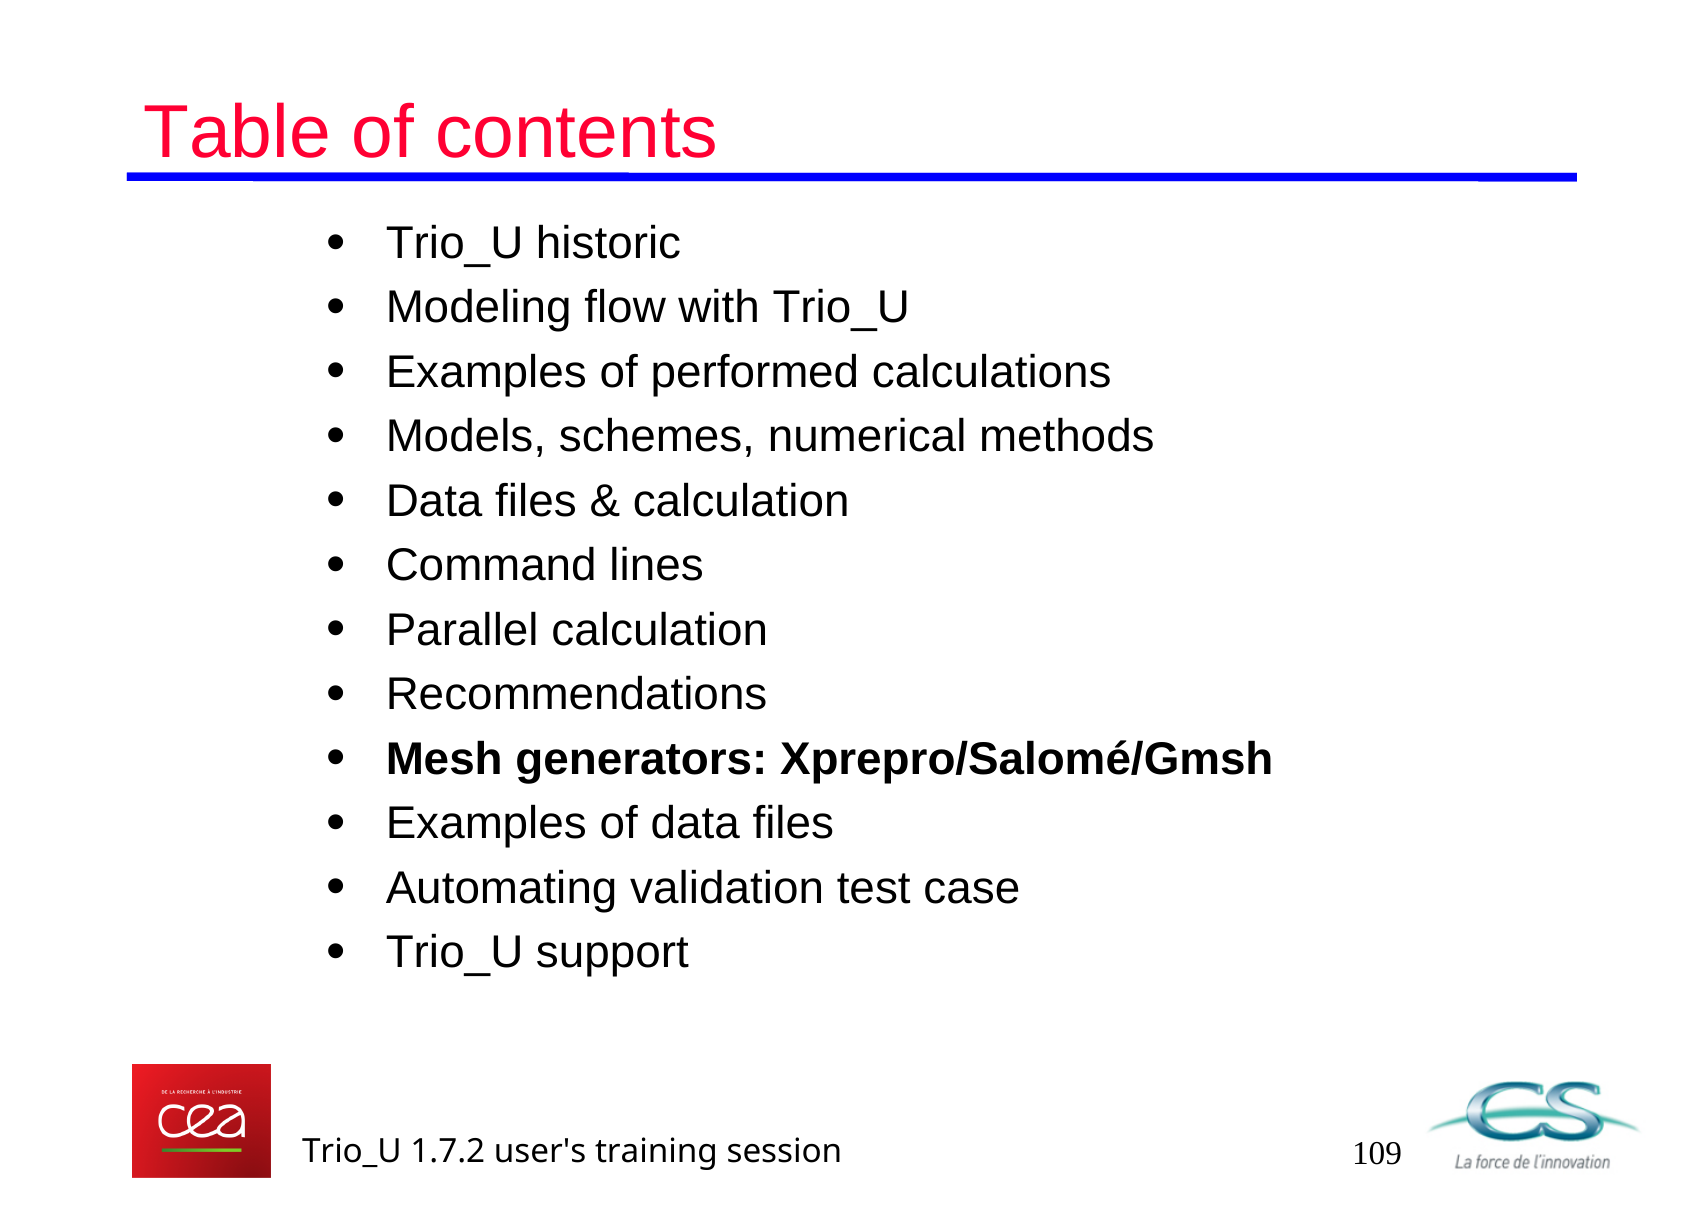

# Table of contents
Trio_U historic
Modeling flow with Trio_U
Examples of performed calculations
Models, schemes, numerical methods
Data files & calculation
Command lines
Parallel calculation
Recommendations
Mesh generators: Xprepro/Salomé/Gmsh
Examples of data files
Automating validation test case
Trio_U support
Trio_U 1.7.2 user's training session
109